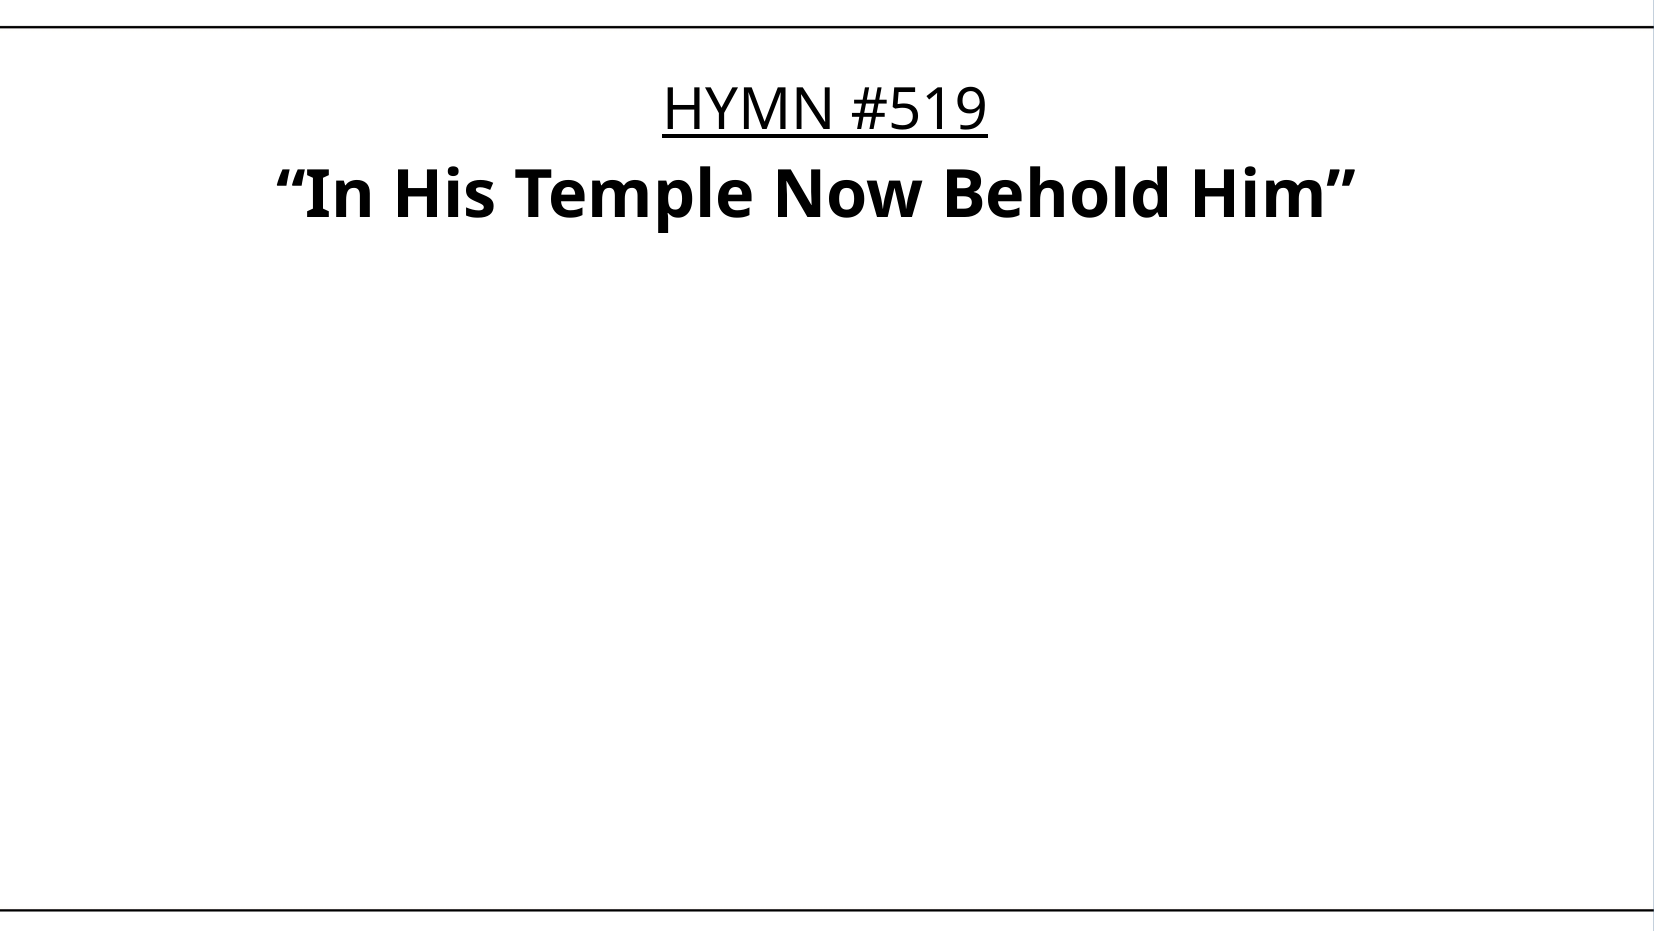

HYMN #519
“In His Temple Now Behold Him”